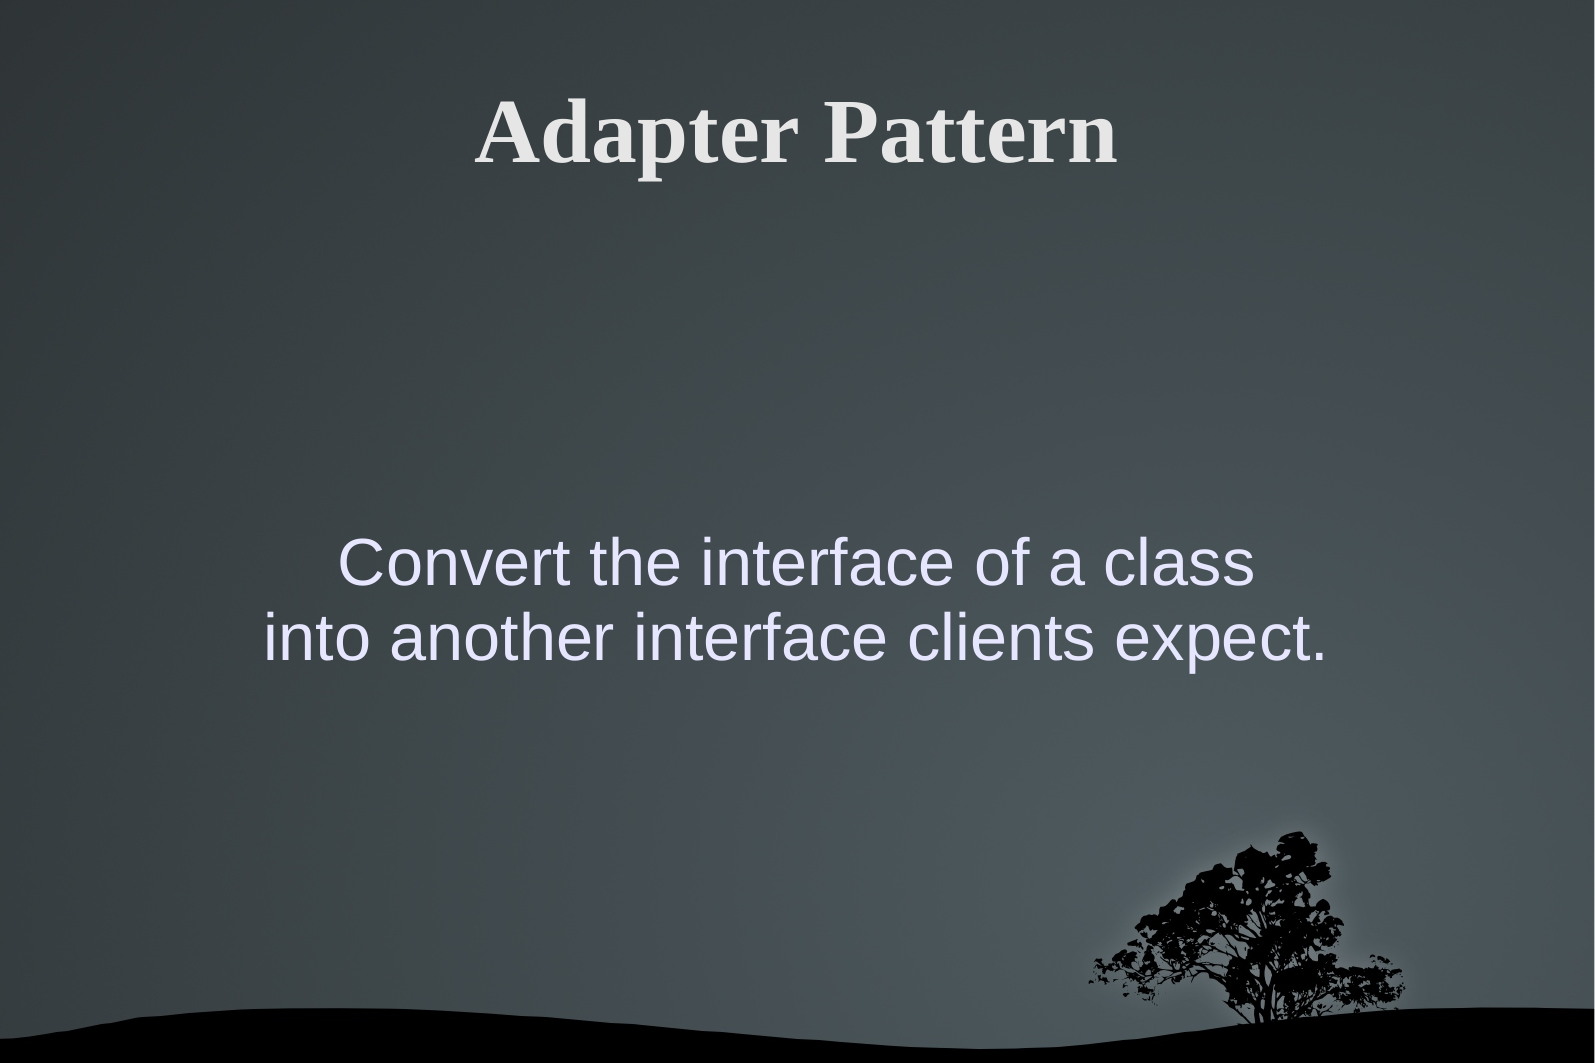

# Adapter Pattern
Convert the interface of a class
into another interface clients expect.